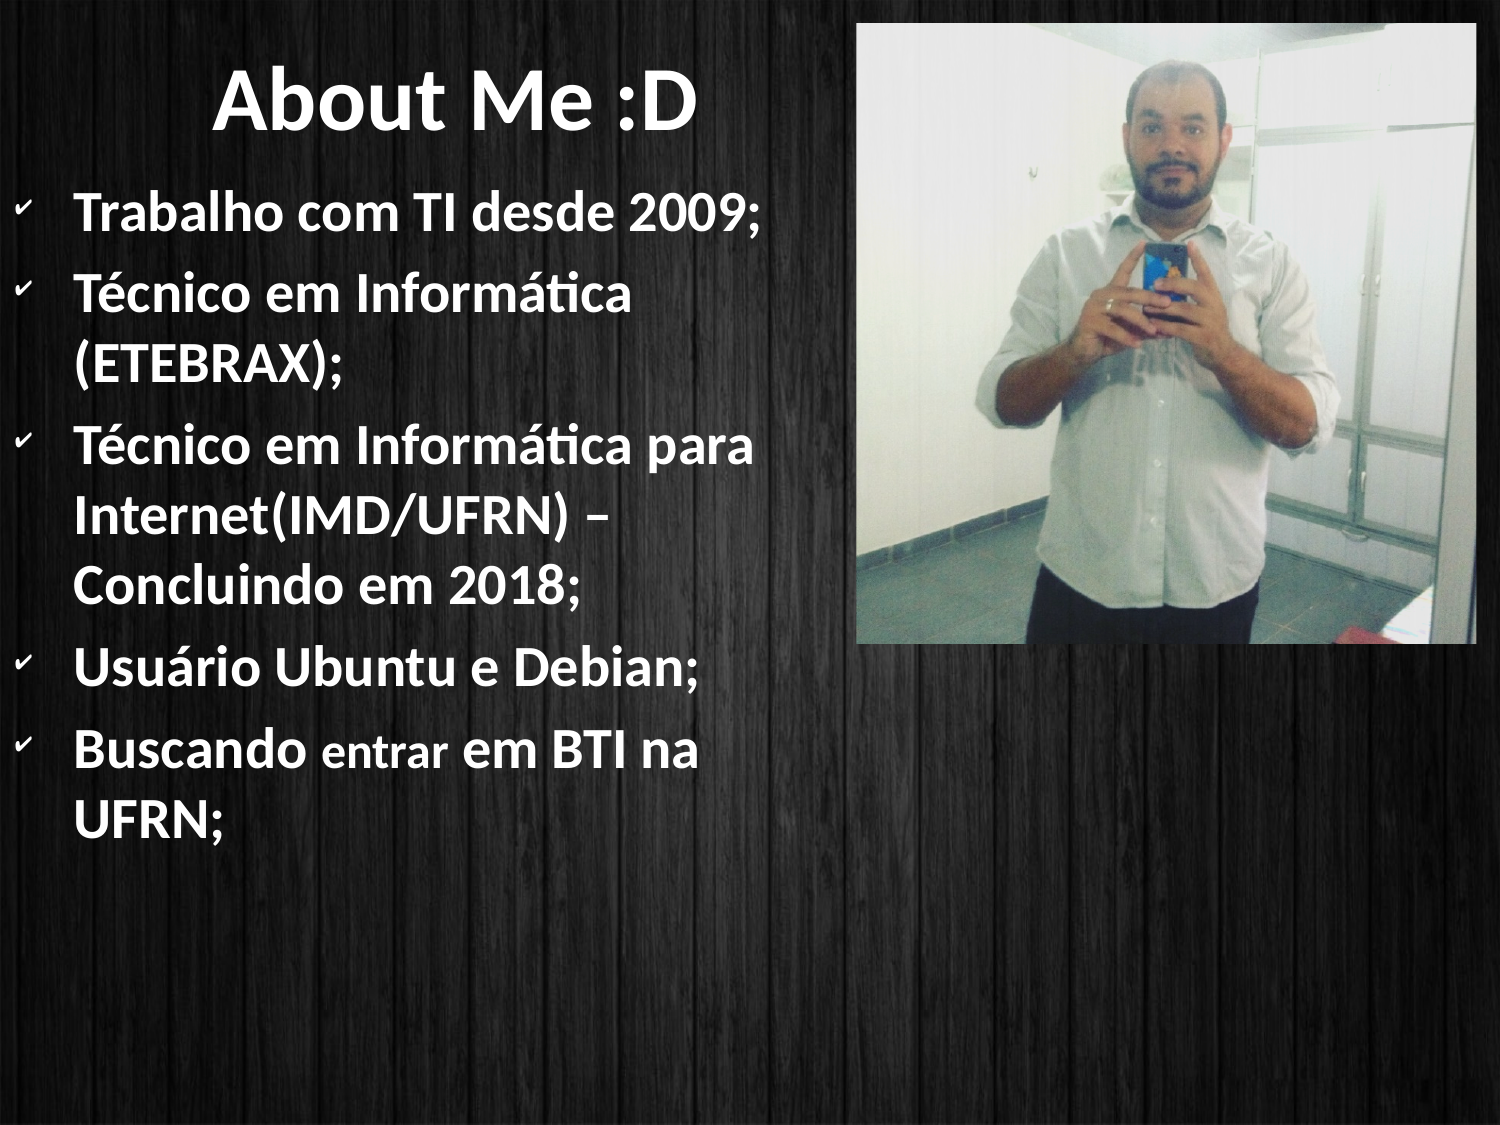

# About Me :D
Trabalho com TI desde 2009;
Técnico em Informática (ETEBRAX);
Técnico em Informática para Internet(IMD/UFRN) – Concluindo em 2018;
Usuário Ubuntu e Debian;
Buscando entrar em BTI na UFRN;